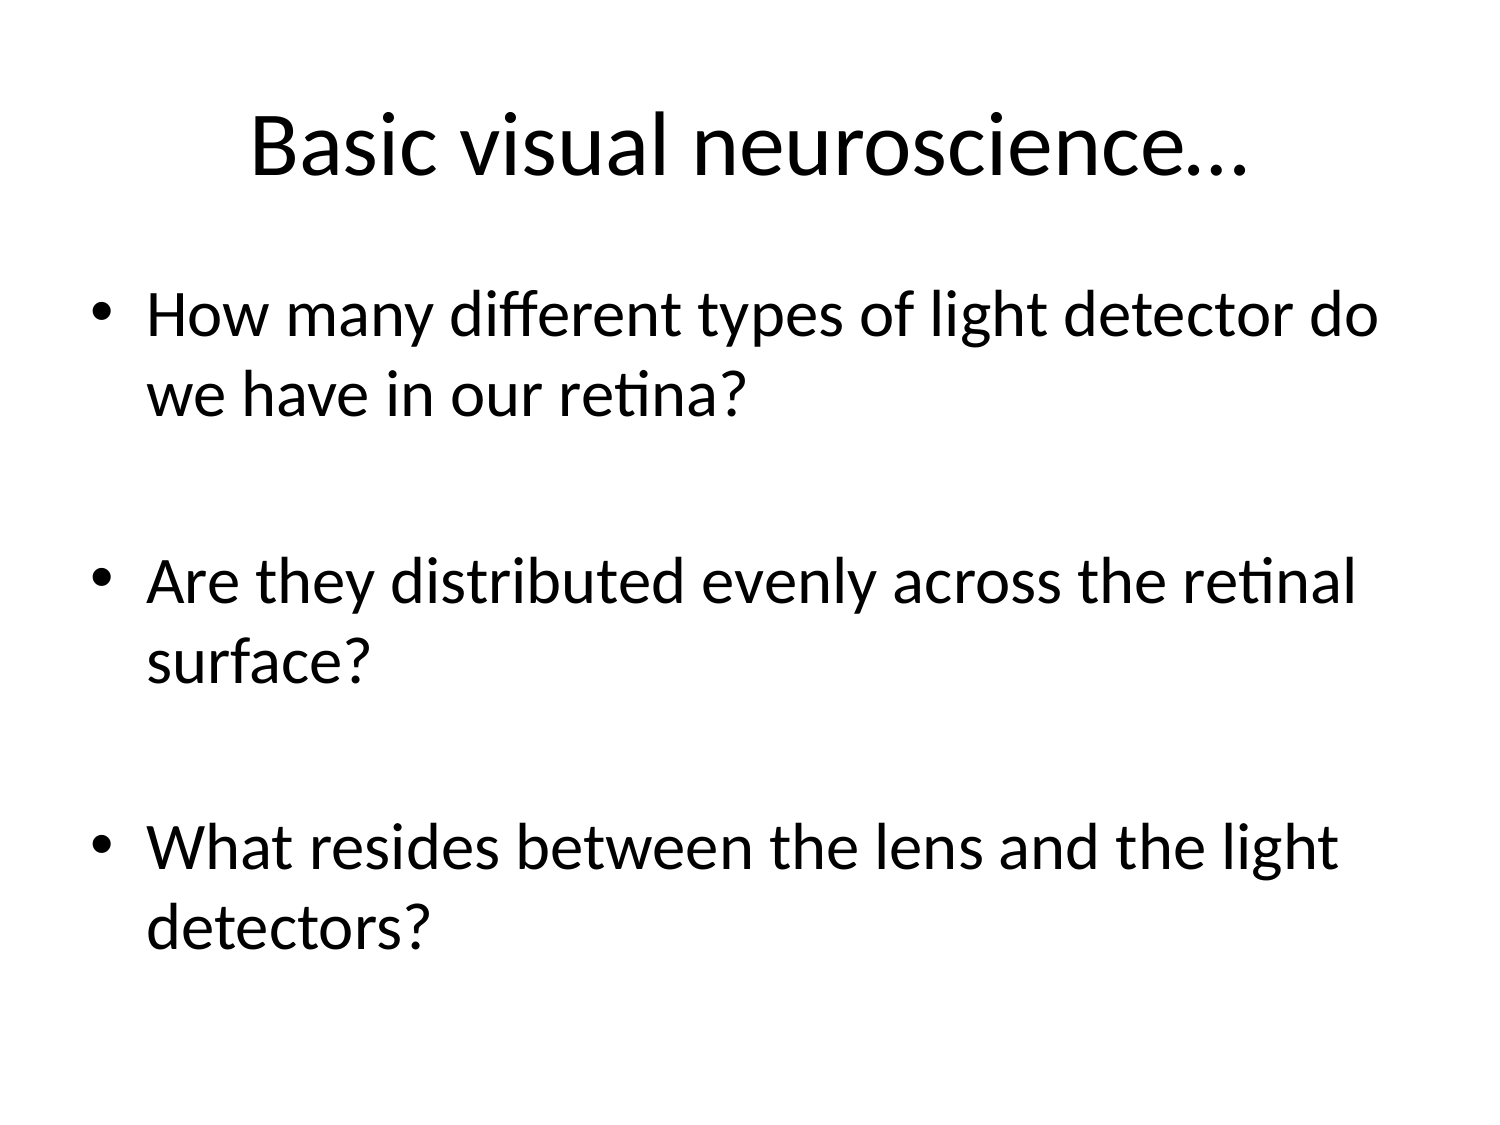

# Basic visual neuroscience…
How many different types of light detector do we have in our retina?
Are they distributed evenly across the retinal surface?
What resides between the lens and the light detectors?